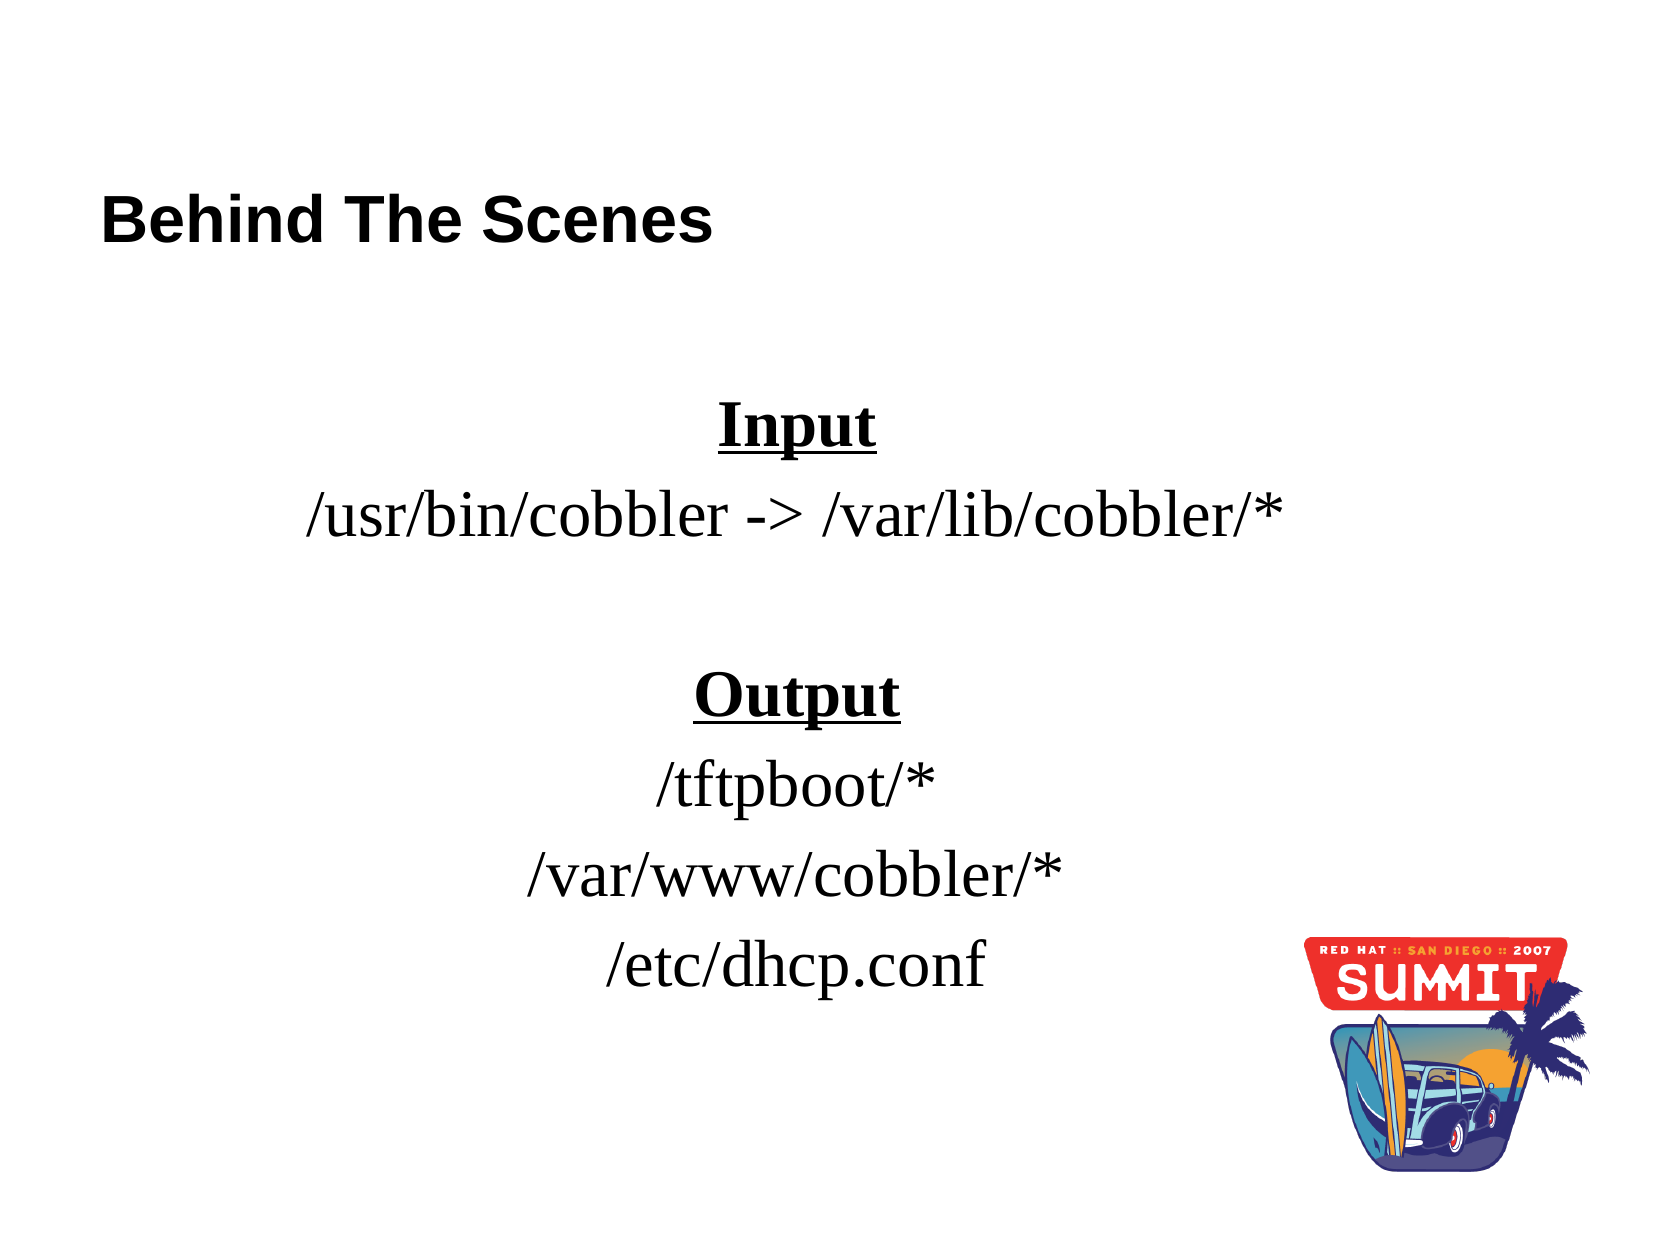

# Behind The Scenes
Input
/usr/bin/cobbler -> /var/lib/cobbler/*
Output
/tftpboot/*
/var/www/cobbler/*
/etc/dhcp.conf